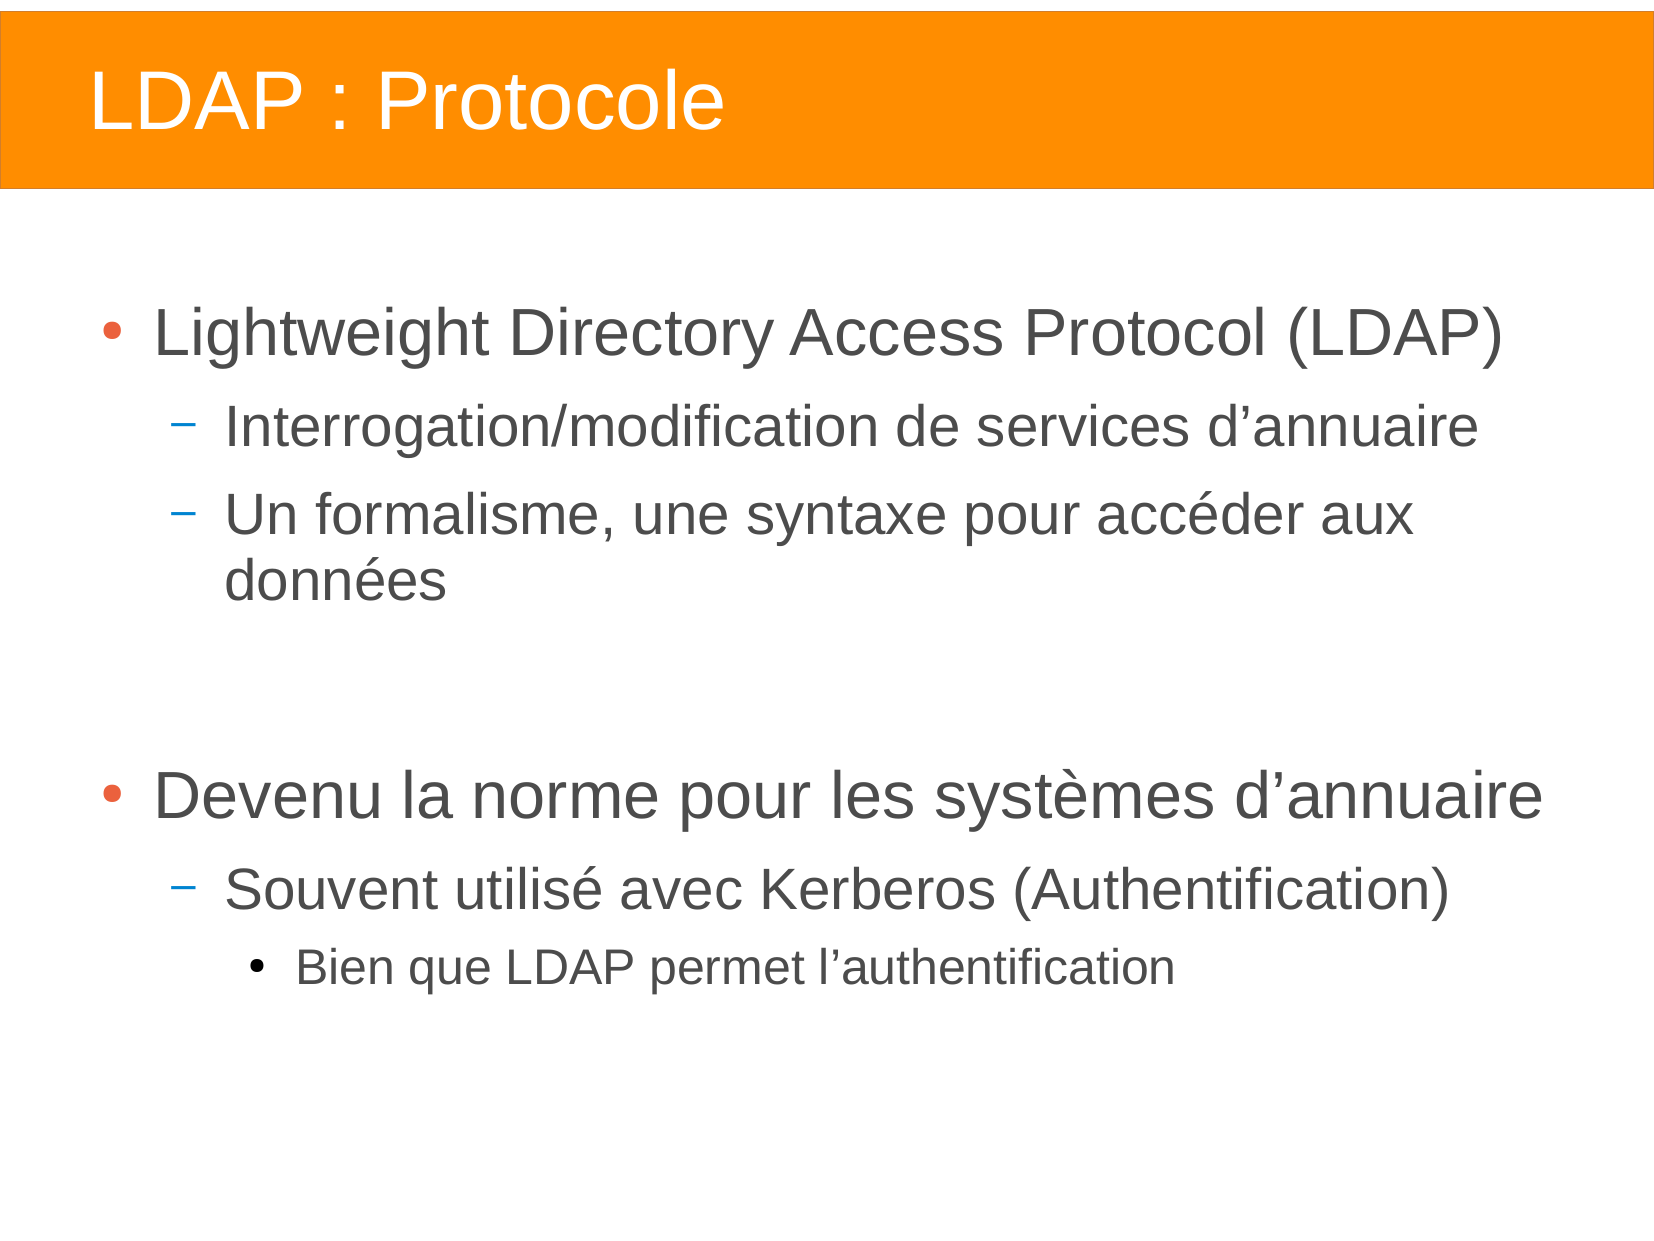

LDAP : Protocole
# Lightweight Directory Access Protocol (LDAP)
Interrogation/modification de services d’annuaire
Un formalisme, une syntaxe pour accéder aux données
Devenu la norme pour les systèmes d’annuaire
Souvent utilisé avec Kerberos (Authentification)
Bien que LDAP permet l’authentification